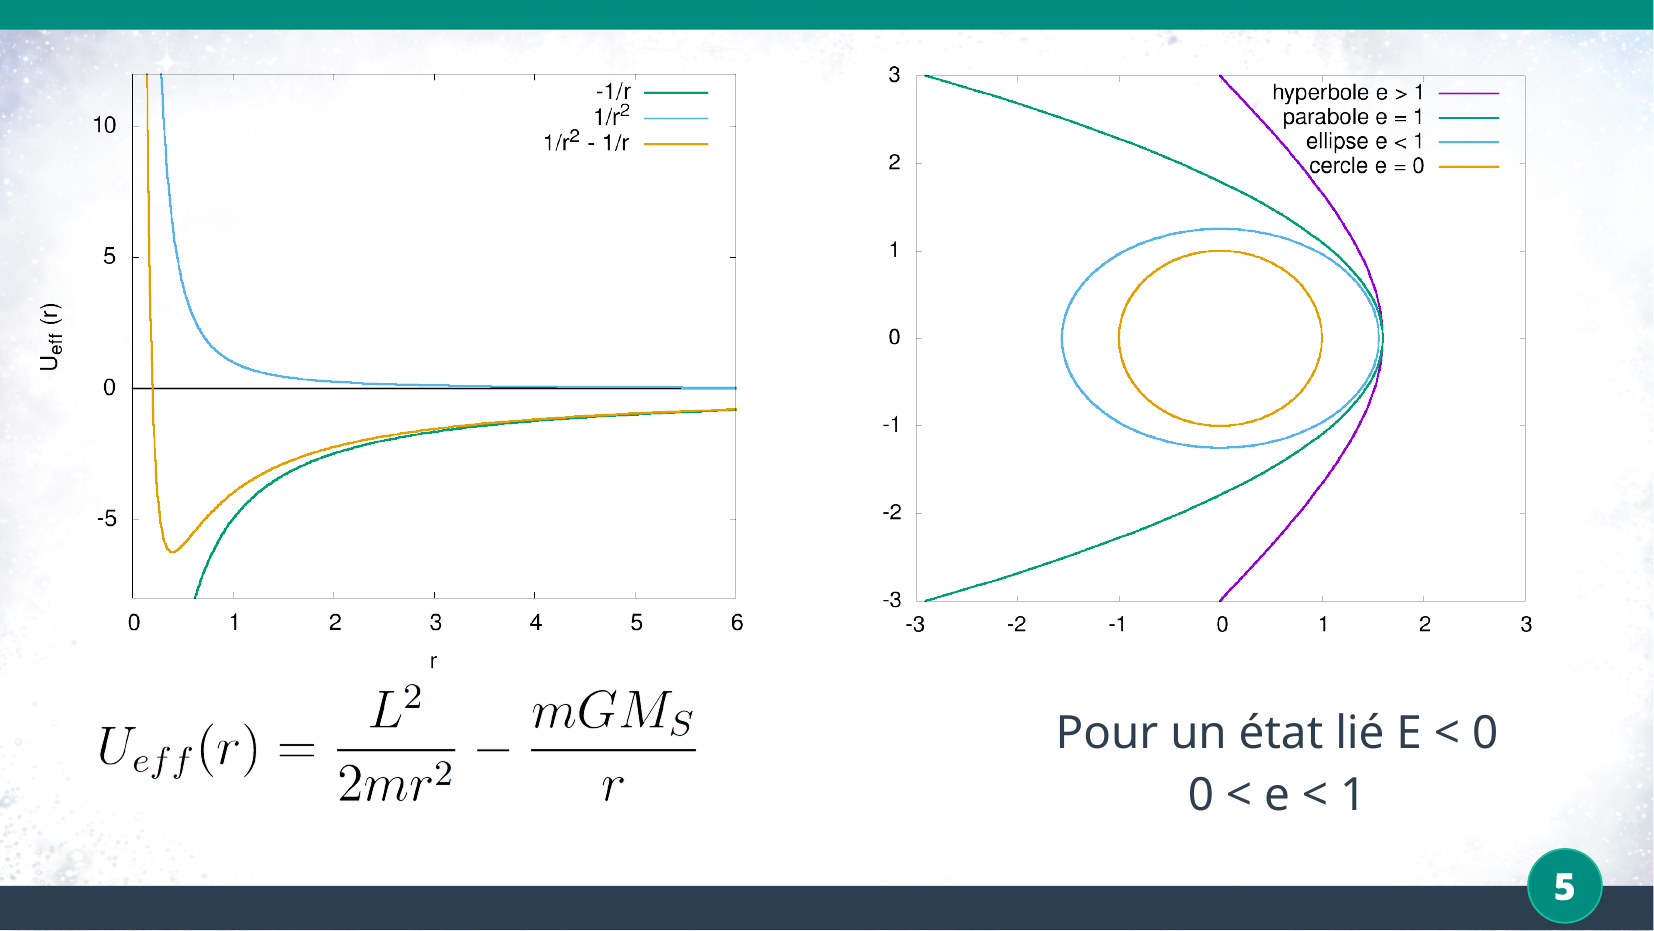

Pour un état lié E < 0
0 < e < 1